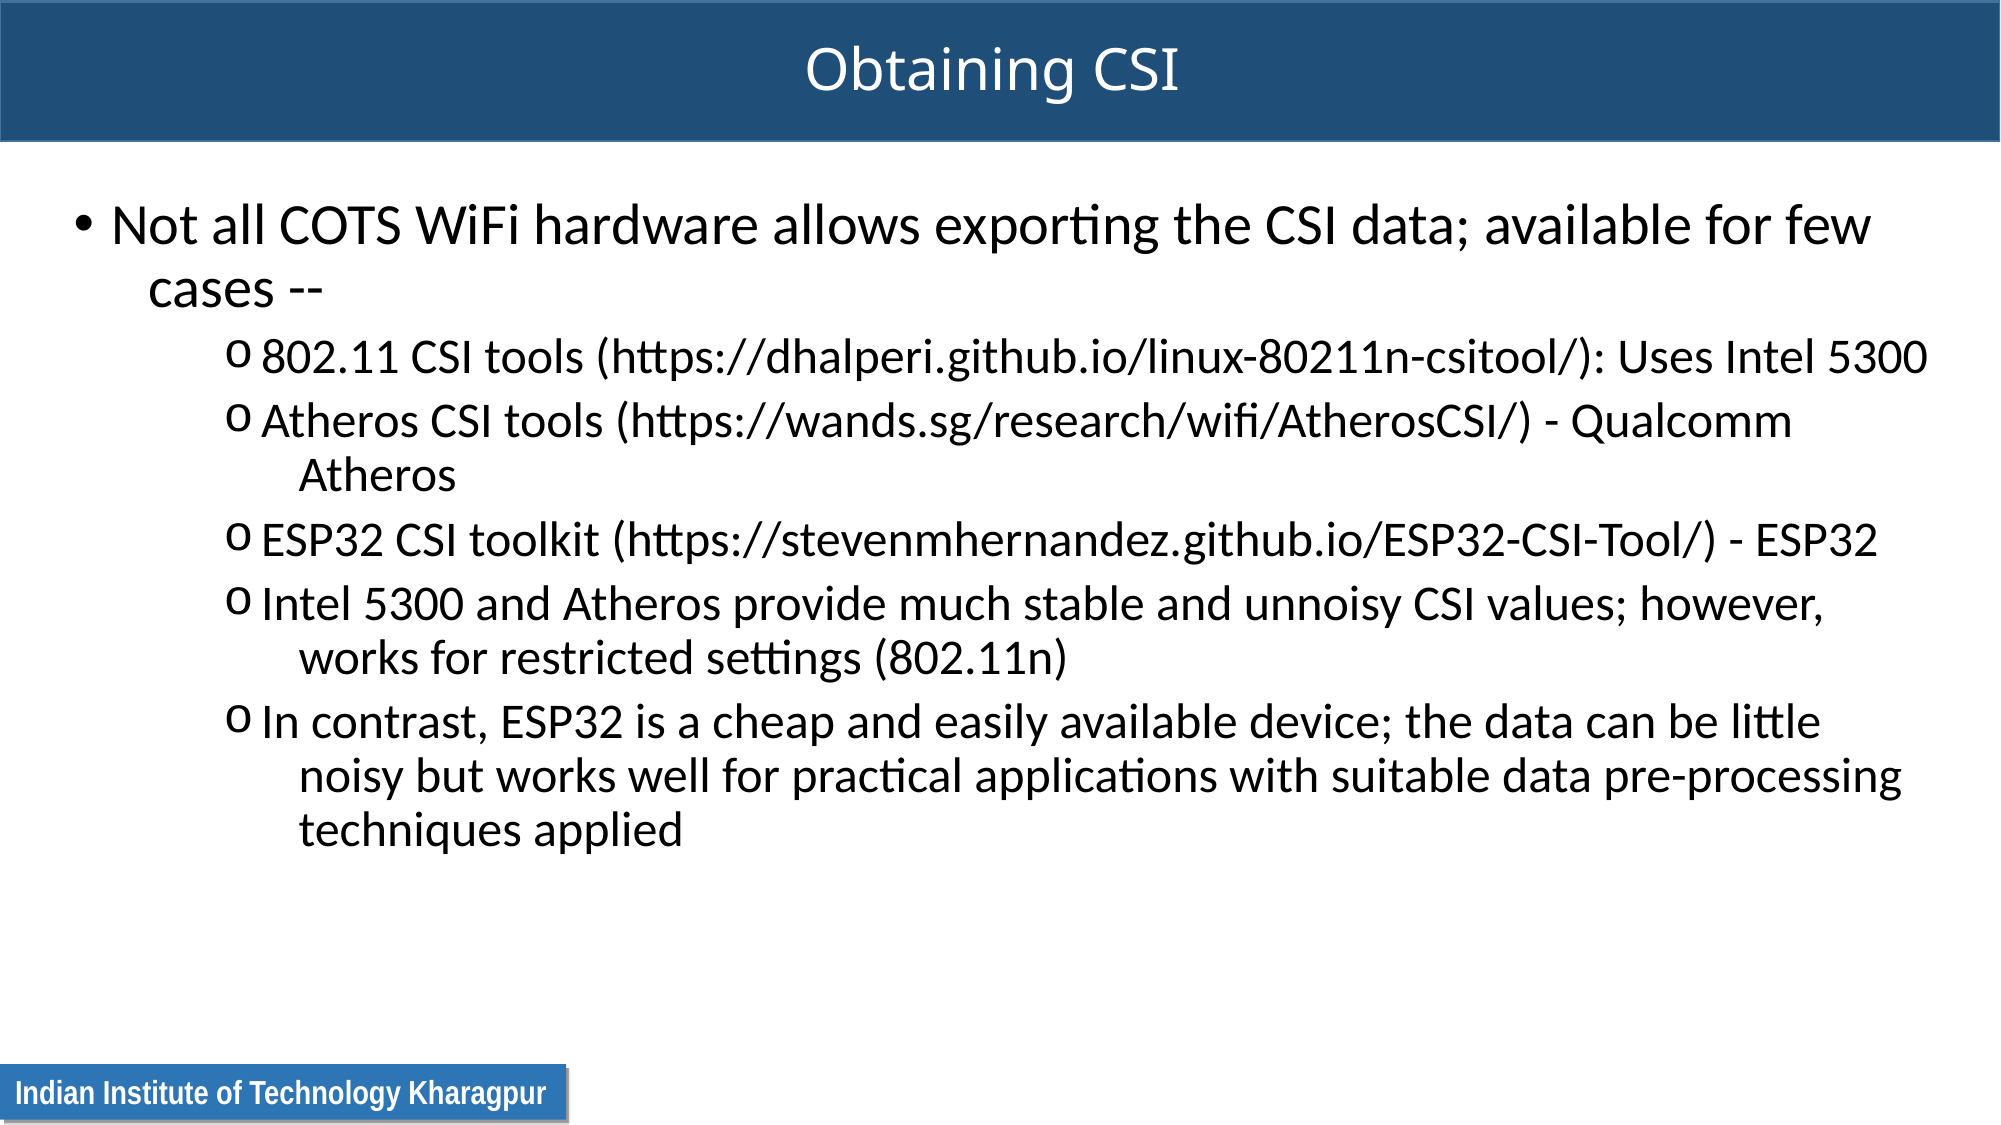

Obtaining CSI
# Not all COTS WiFi hardware allows exporting the CSI data; available for few cases --
802.11 CSI tools (https://dhalperi.github.io/linux-80211n-csitool/): Uses Intel 5300
Atheros CSI tools (https://wands.sg/research/wifi/AtherosCSI/) - Qualcomm Atheros
ESP32 CSI toolkit (https://stevenmhernandez.github.io/ESP32-CSI-Tool/) - ESP32
Intel 5300 and Atheros provide much stable and unnoisy CSI values; however, works for restricted settings (802.11n)
In contrast, ESP32 is a cheap and easily available device; the data can be little noisy but works well for practical applications with suitable data pre-processing techniques applied